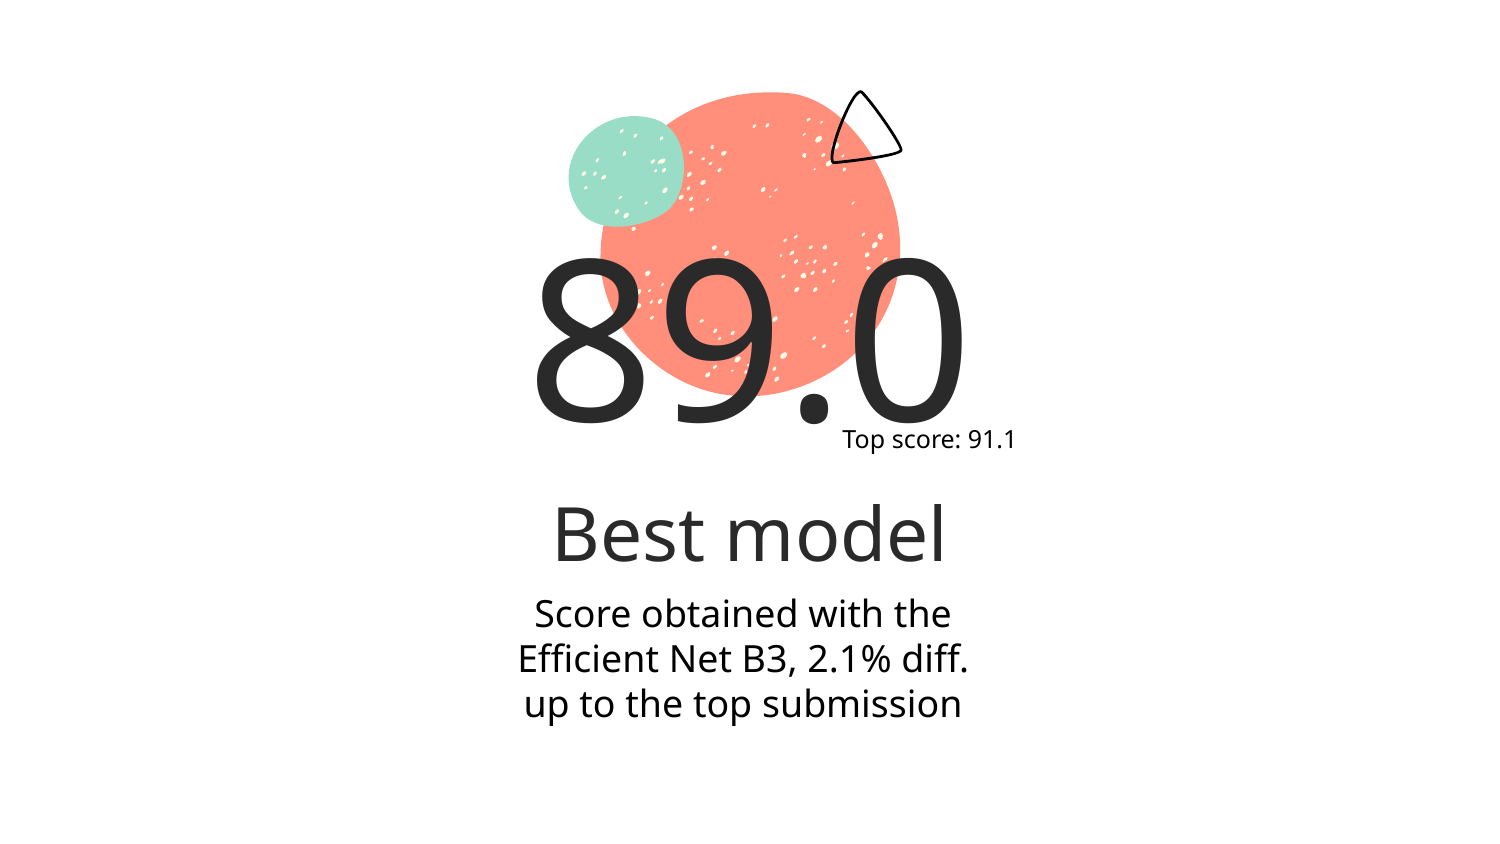

89.0
Top score: 91.1
Best model
Score obtained with the Efficient Net B3, 2.1% diff. up to the top submission